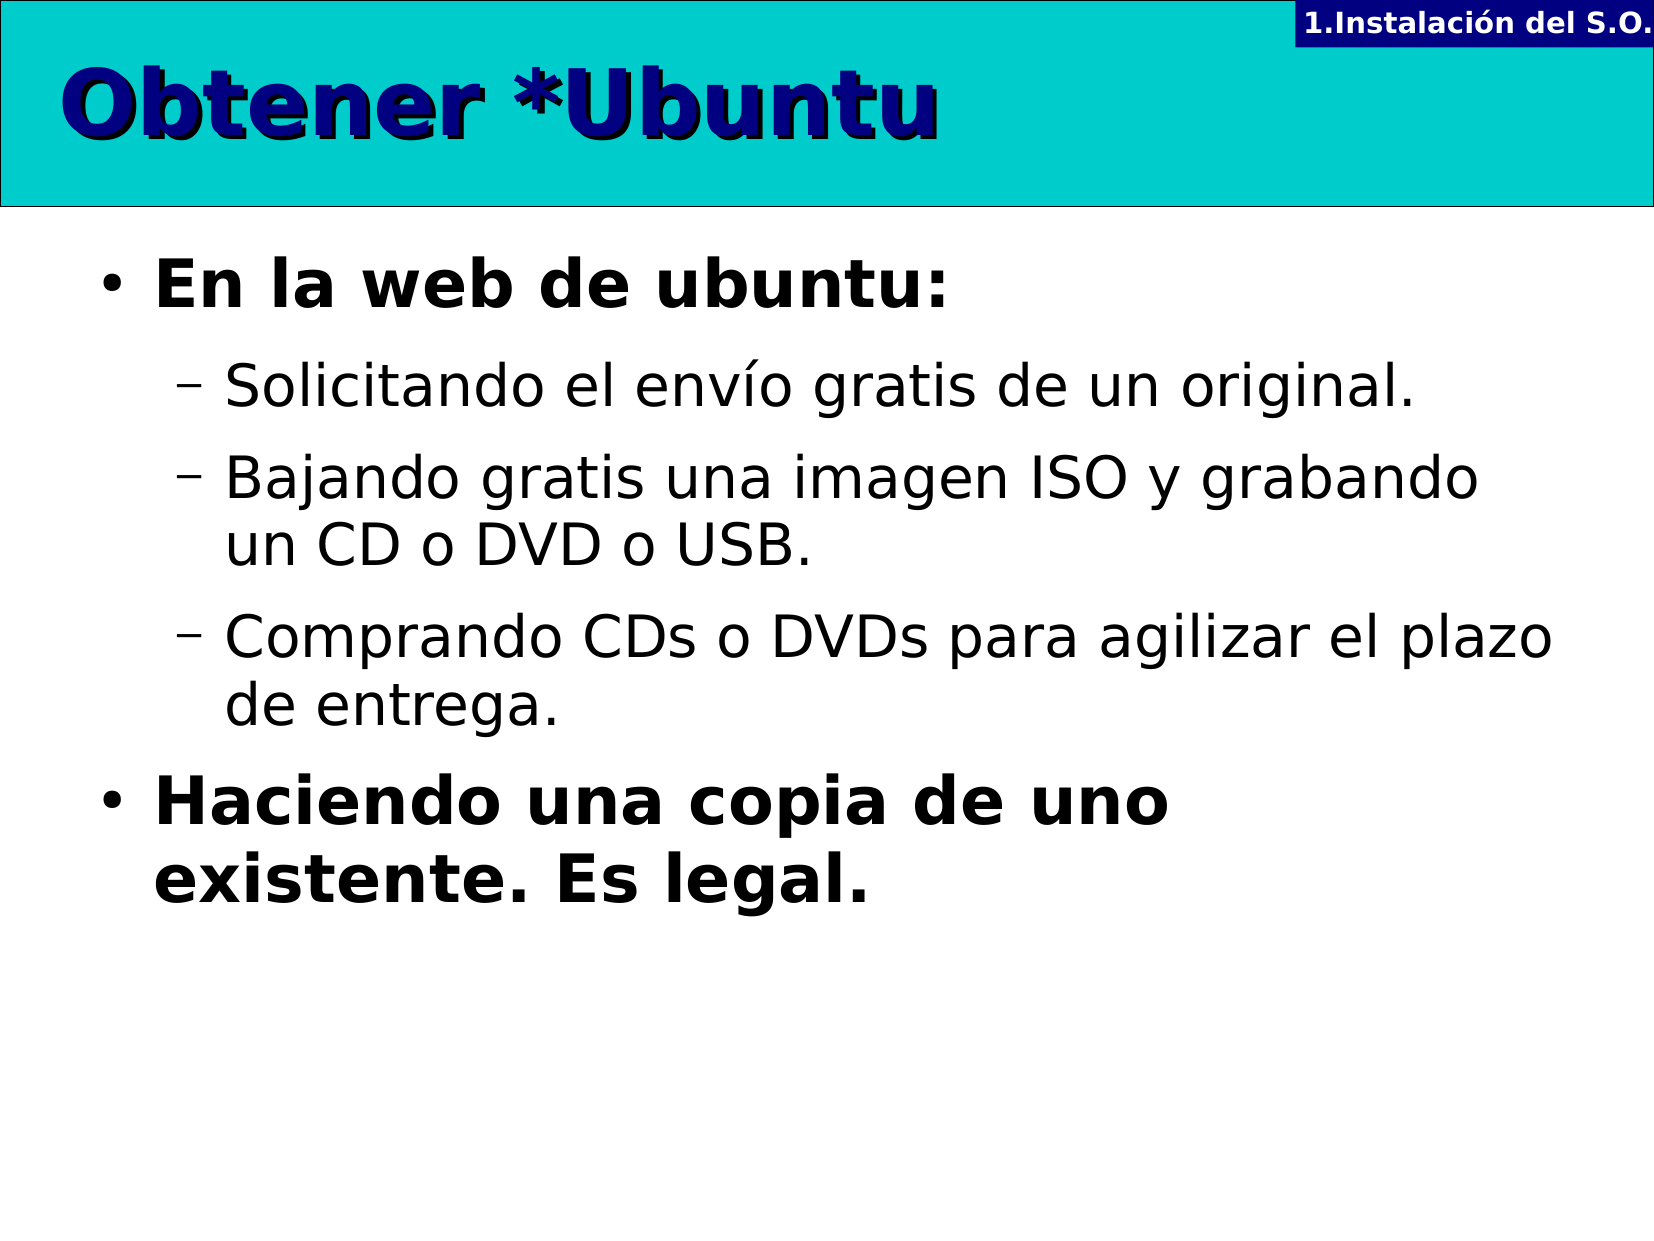

1.Instalación del S.O.
# Obtener *Ubuntu
En la web de ubuntu:
Solicitando el envío gratis de un original.
Bajando gratis una imagen ISO y grabando un CD o DVD o USB.
Comprando CDs o DVDs para agilizar el plazo de entrega.
Haciendo una copia de uno existente. Es legal.